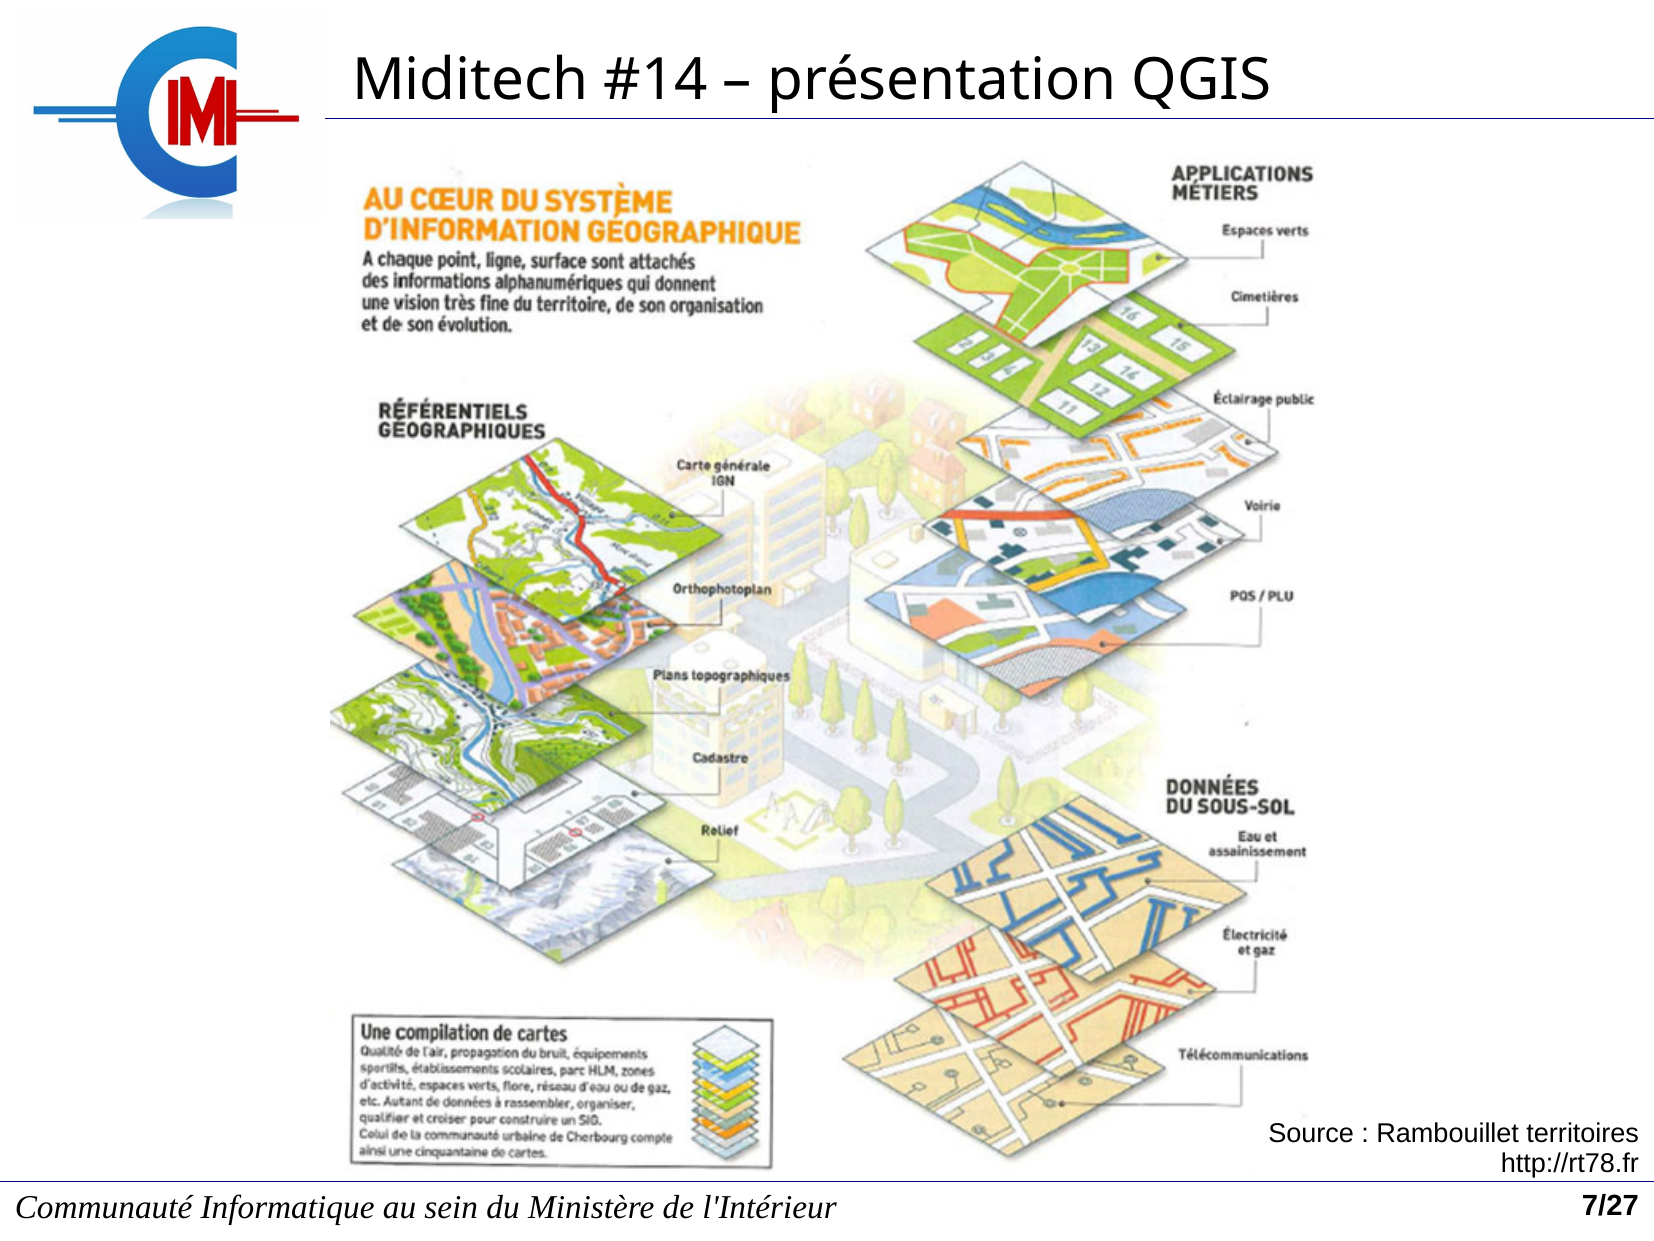

Miditech #14 – présentation QGIS
Source : Rambouillet territoires
http://rt78.fr